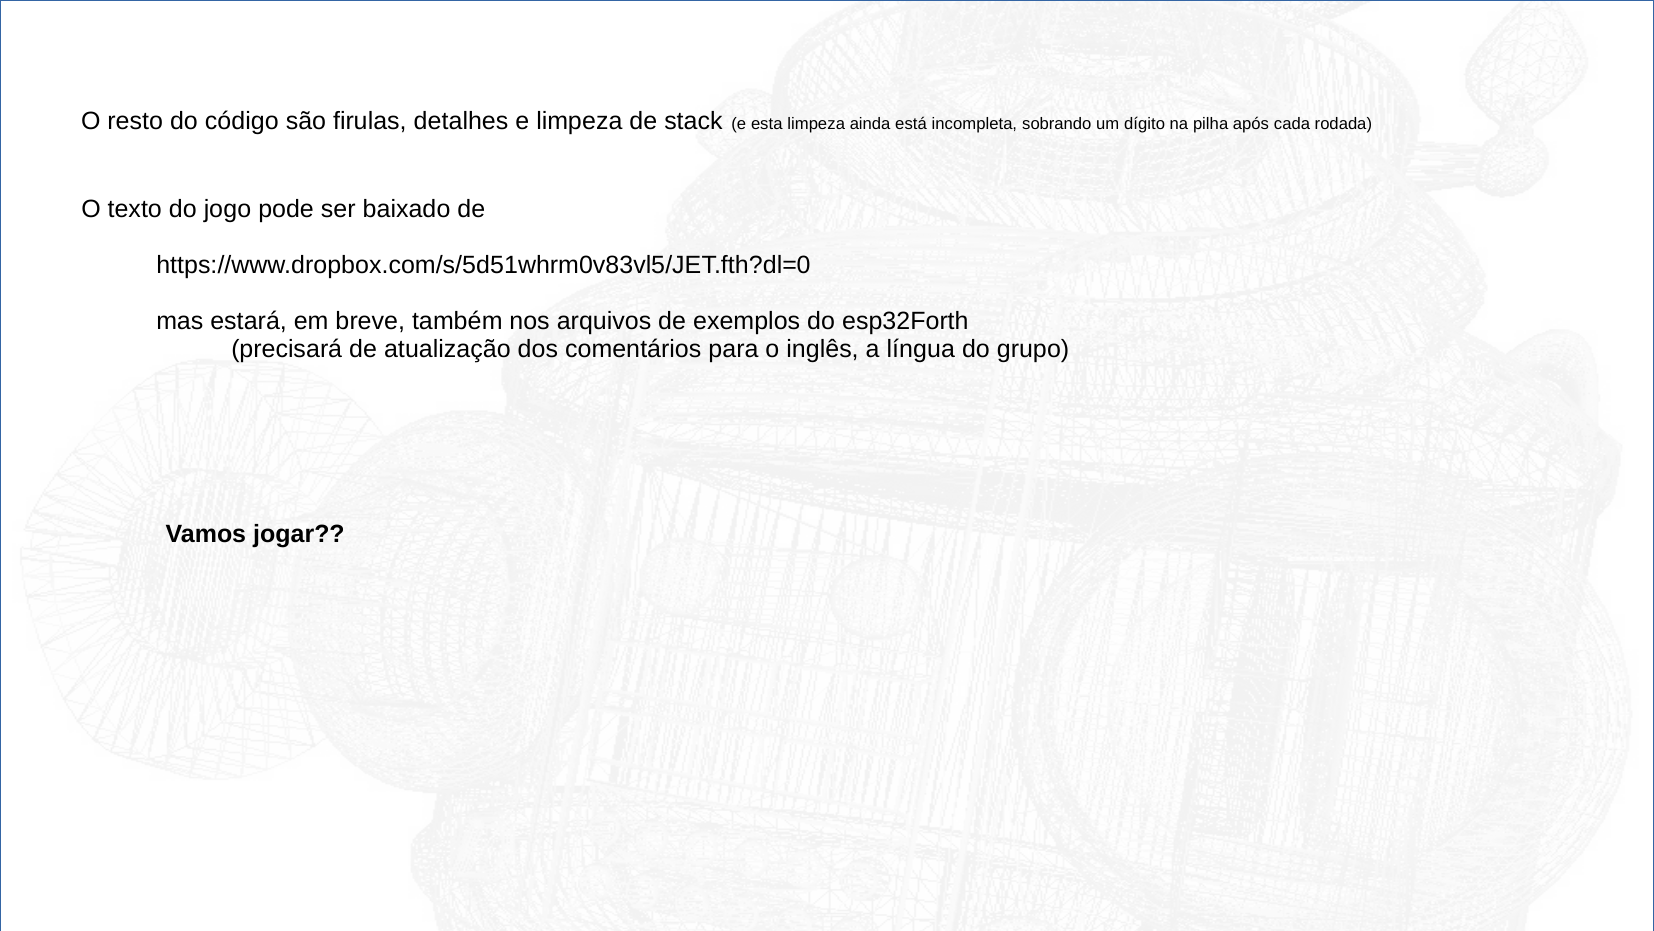

O resto do código são firulas, detalhes e limpeza de stack (e esta limpeza ainda está incompleta, sobrando um dígito na pilha após cada rodada)
O texto do jogo pode ser baixado de
	https://www.dropbox.com/s/5d51whrm0v83vl5/JET.fth?dl=0
	mas estará, em breve, também nos arquivos de exemplos do esp32Forth
		(precisará de atualização dos comentários para o inglês, a língua do grupo)
Vamos jogar??